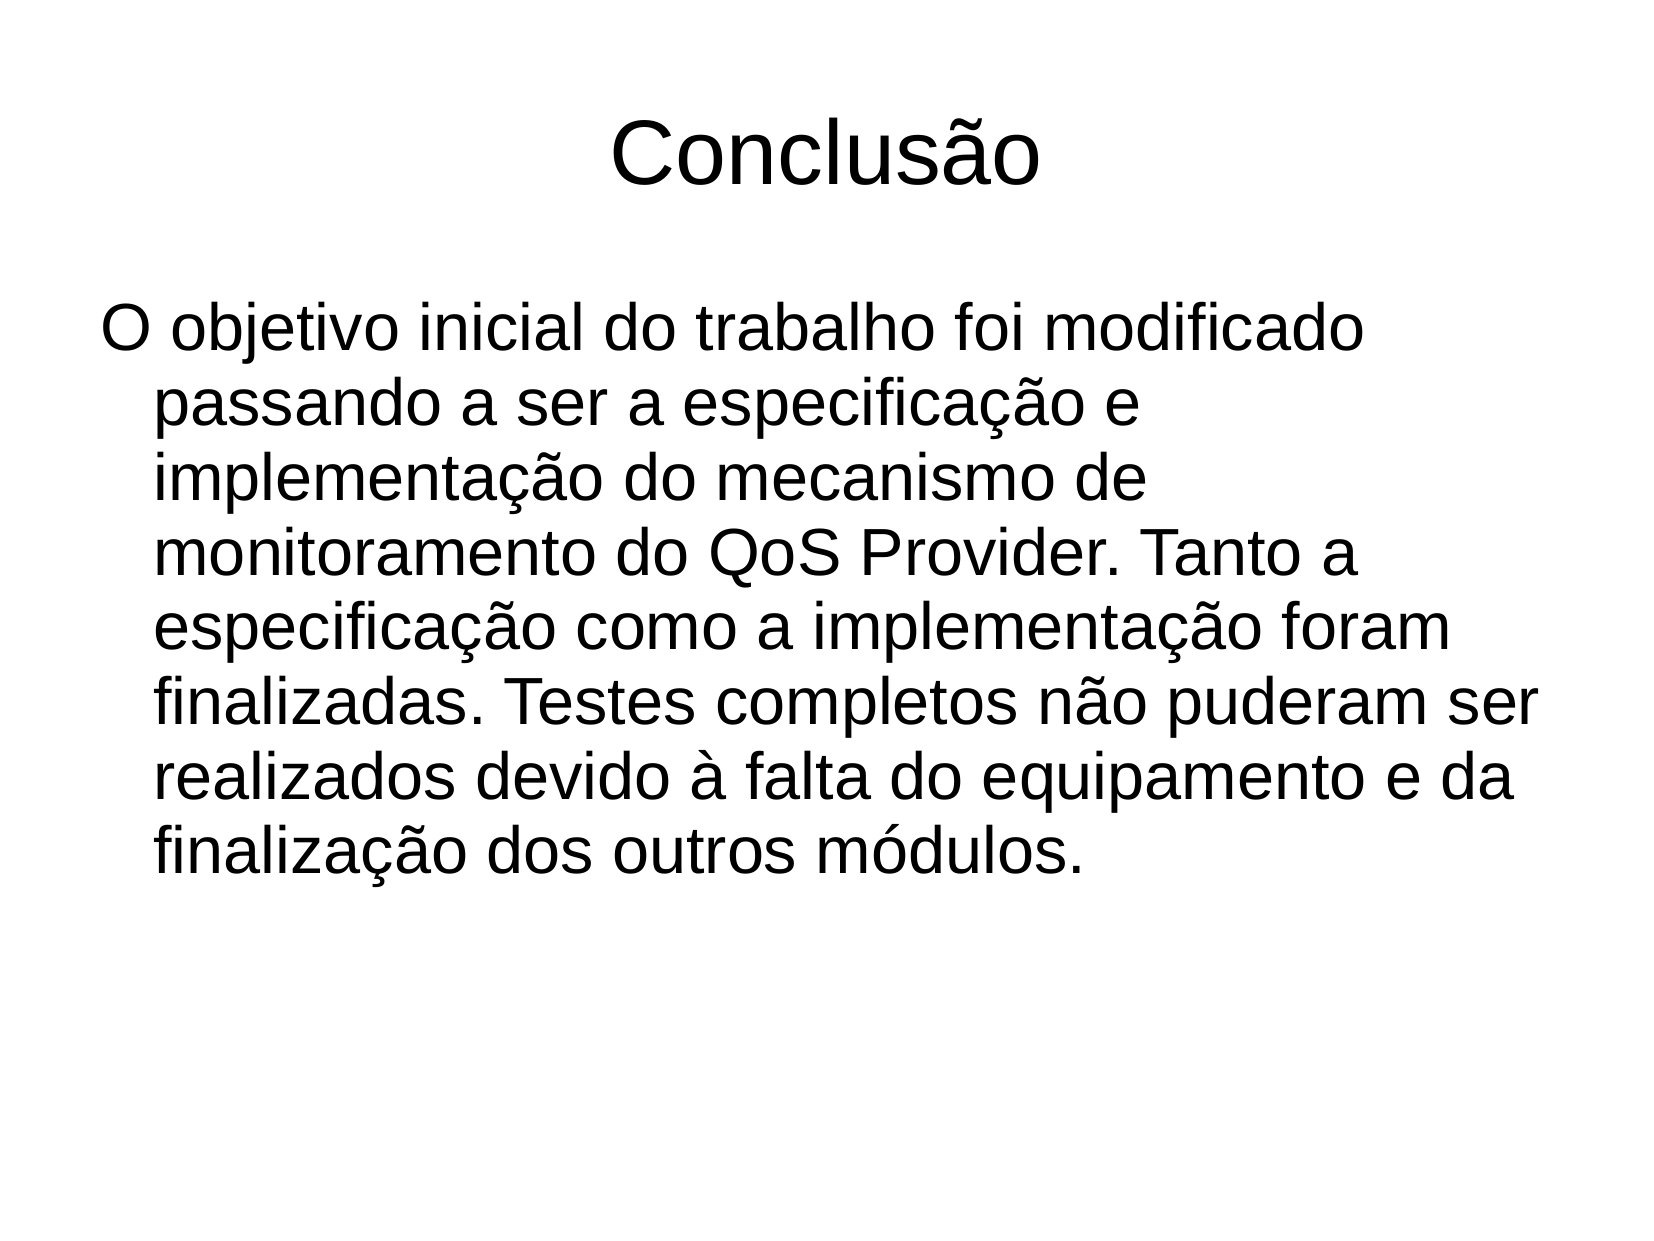

# Conclusão
O objetivo inicial do trabalho foi modificado passando a ser a especificação e implementação do mecanismo de monitoramento do QoS Provider. Tanto a especificação como a implementação foram finalizadas. Testes completos não puderam ser realizados devido à falta do equipamento e da finalização dos outros módulos.